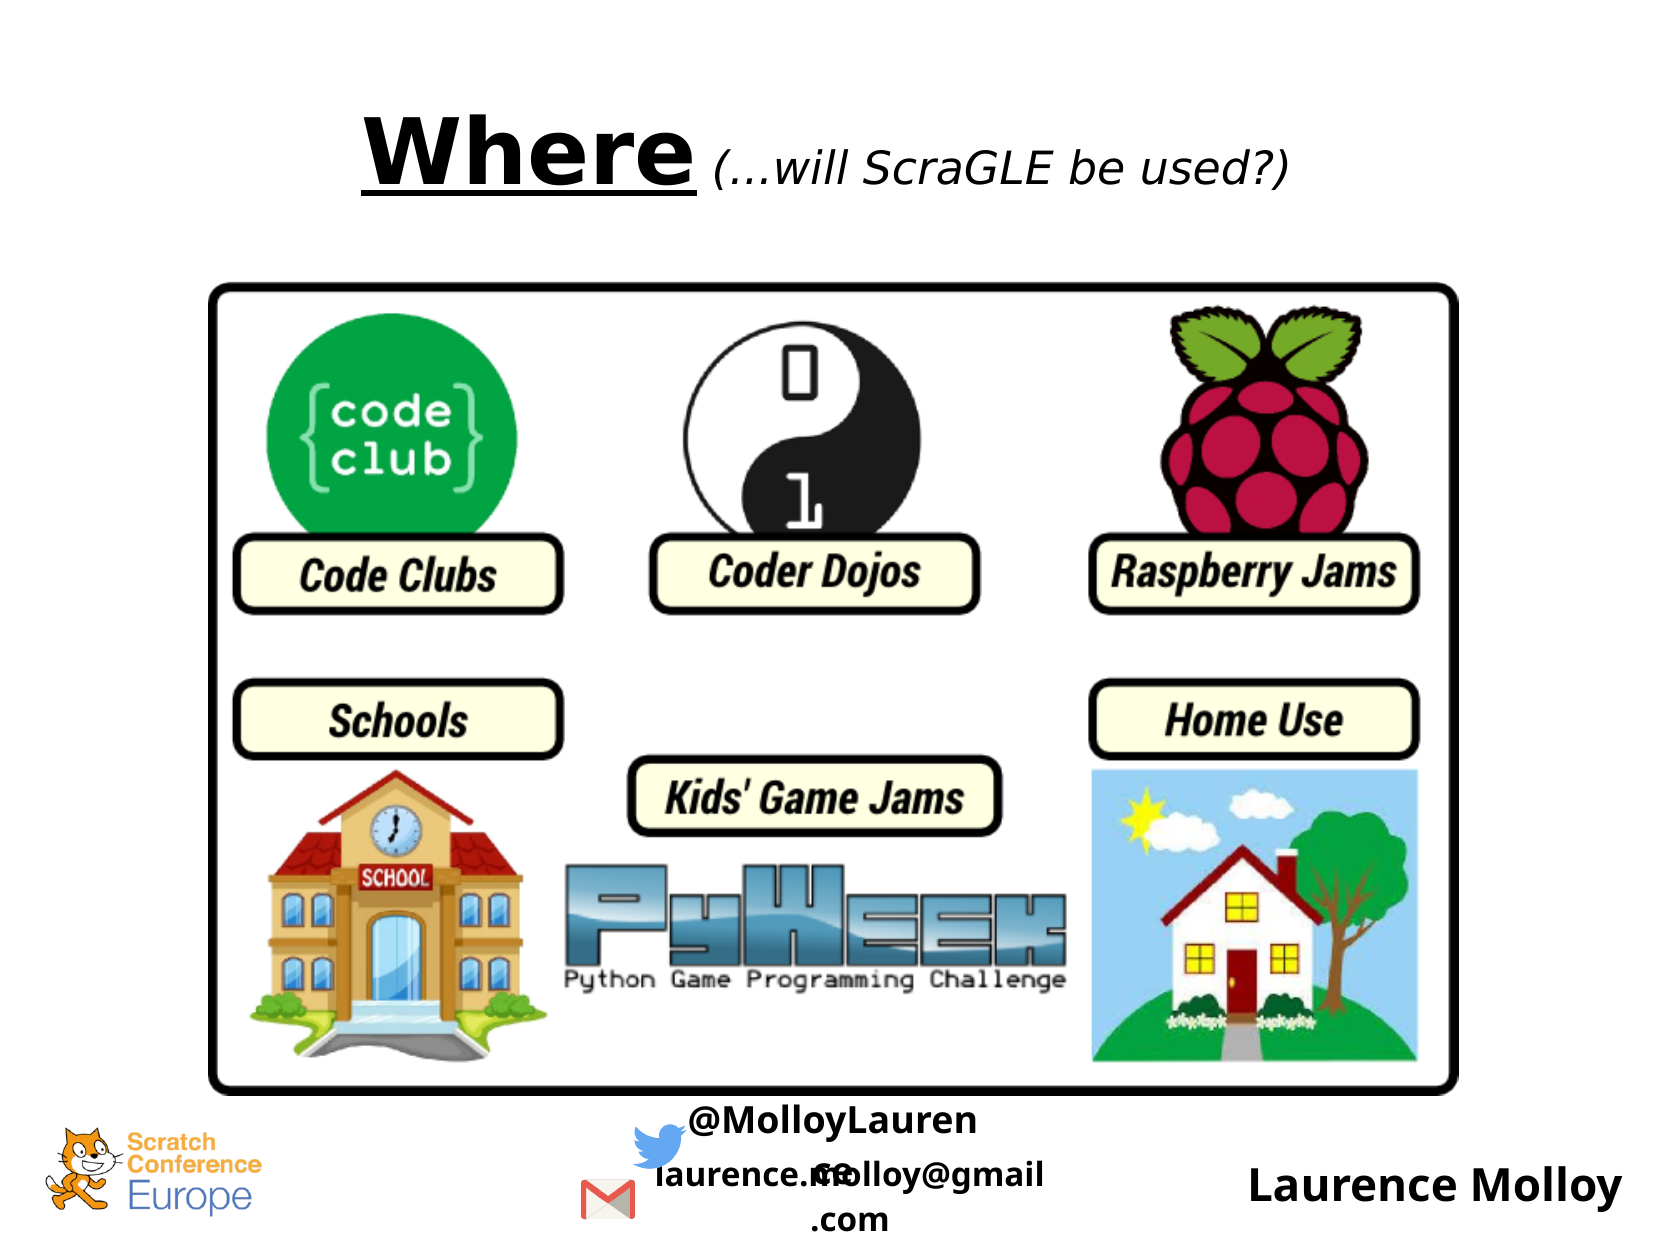

# Where (...will ScraGLE be used?)
@MolloyLaurence
Laurence Molloy
laurence.molloy@gmail.com